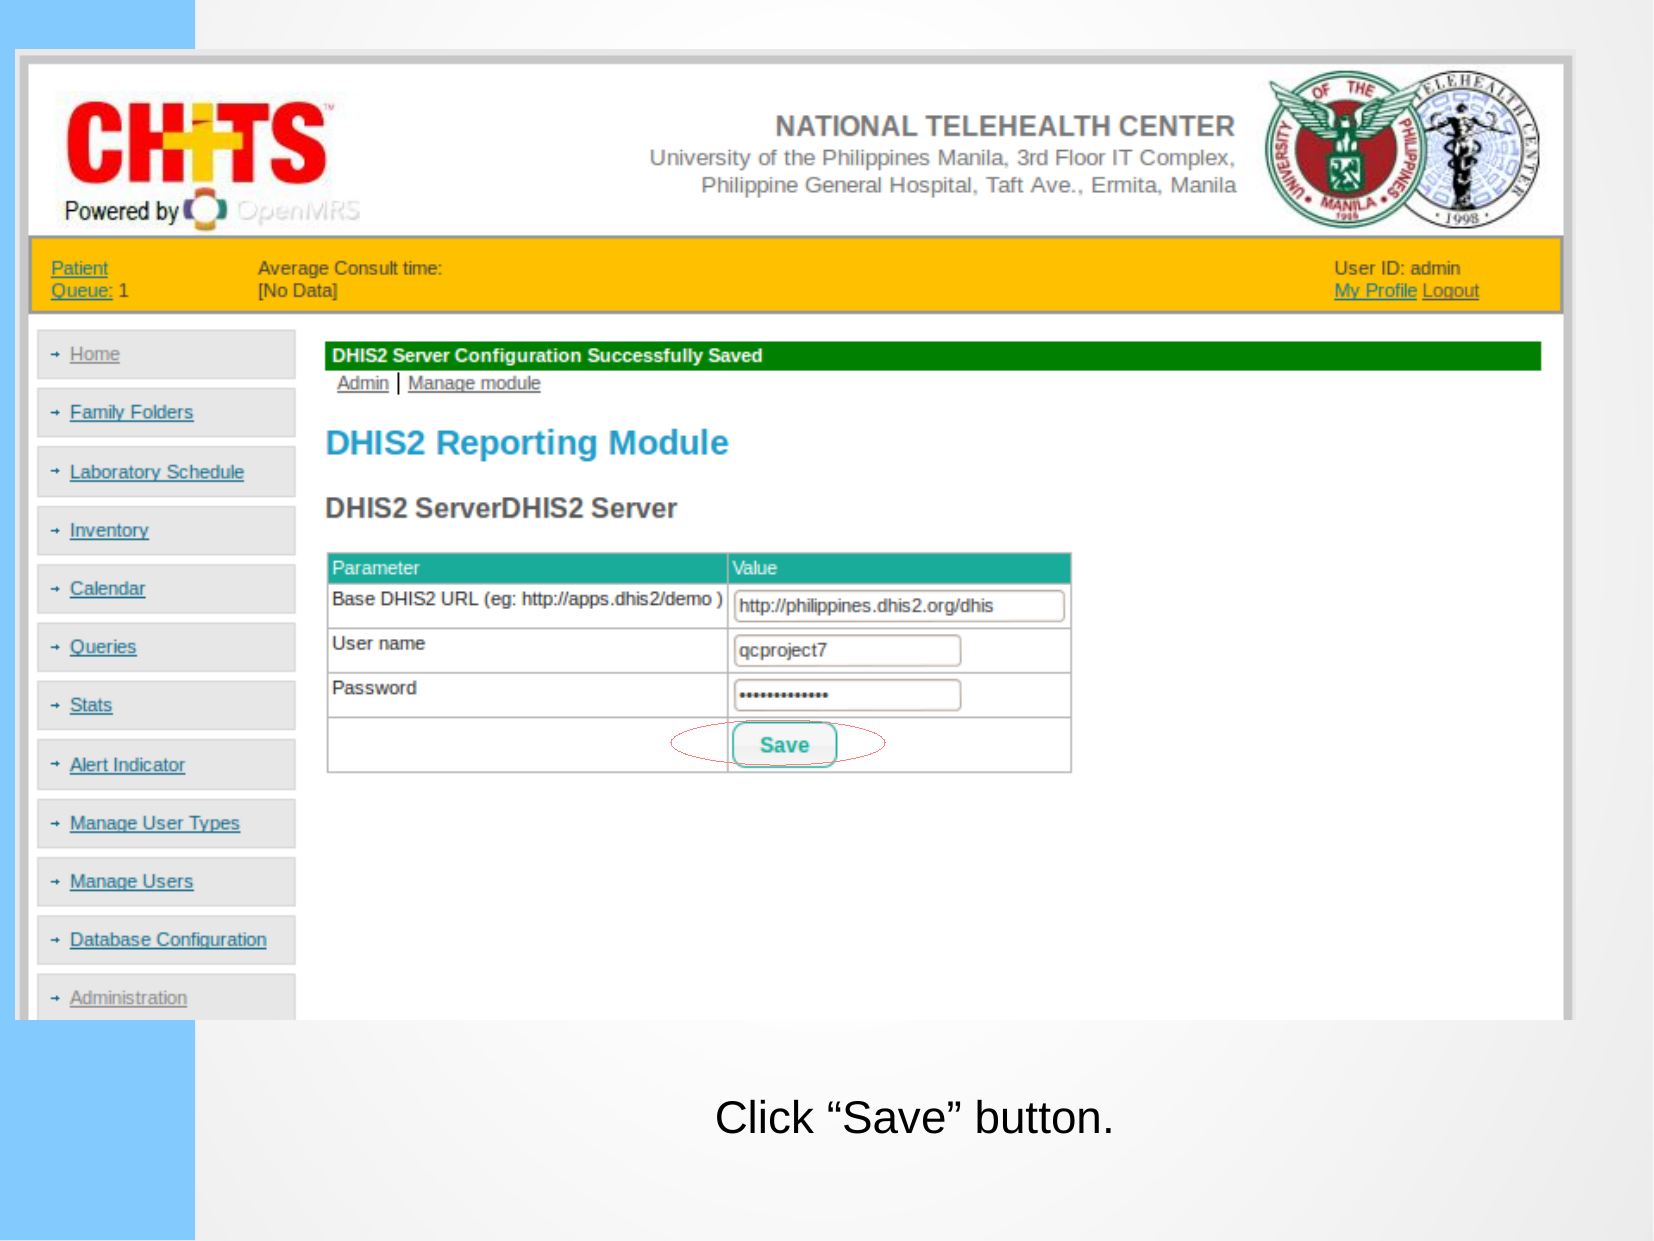

I.
A
C
C
E
S
S
# Click “Save” button.